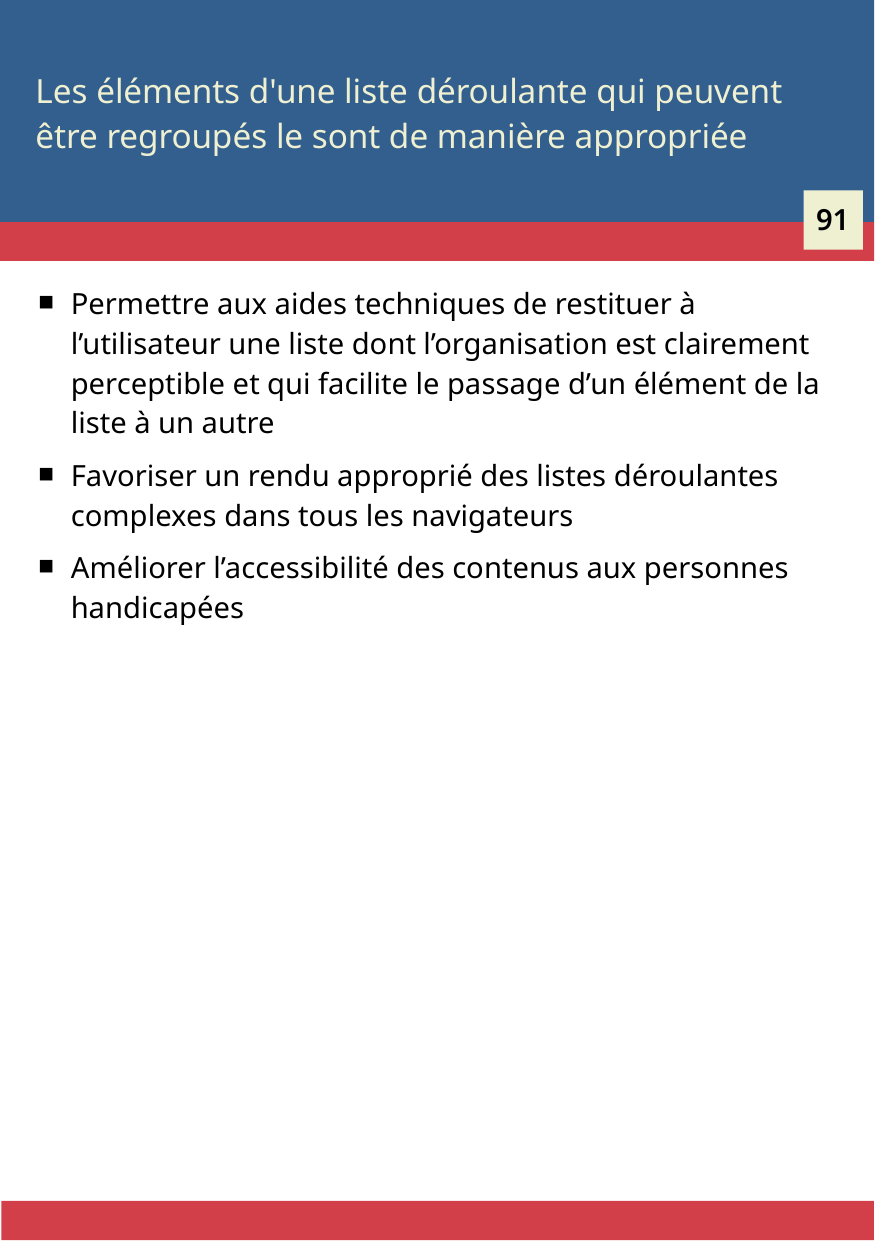

# Les éléments d'une liste déroulante qui peuvent être regroupés le sont de manière appropriée
91
Permettre aux aides techniques de restituer à l’utilisateur une liste dont l’organisation est clairement perceptible et qui facilite le passage d’un élément de la liste à un autre
Favoriser un rendu approprié des listes déroulantes complexes dans tous les navigateurs
Améliorer l’accessibilité des contenus aux personnes handicapées